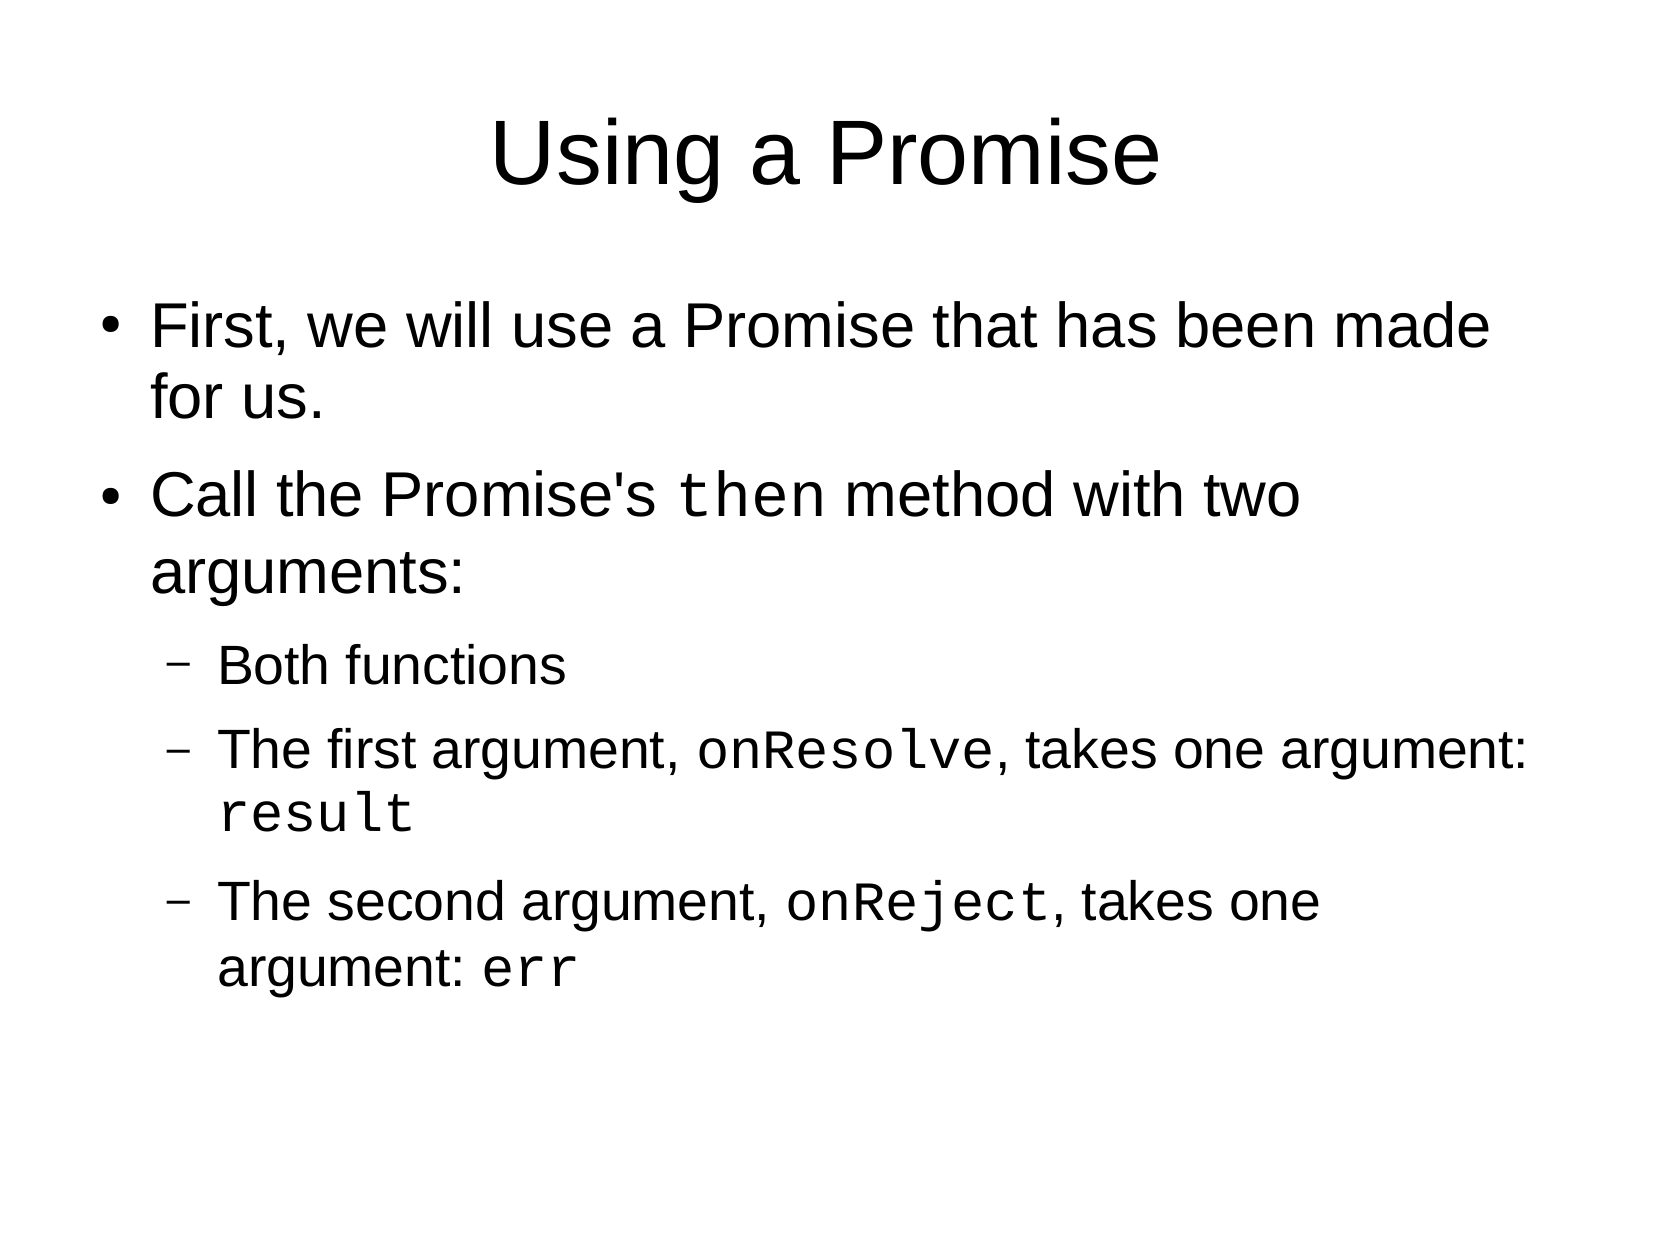

# Using a Promise
First, we will use a Promise that has been made for us.
Call the Promise's then method with two arguments:
Both functions
The first argument, onResolve, takes one argument: result
The second argument, onReject, takes one argument: err